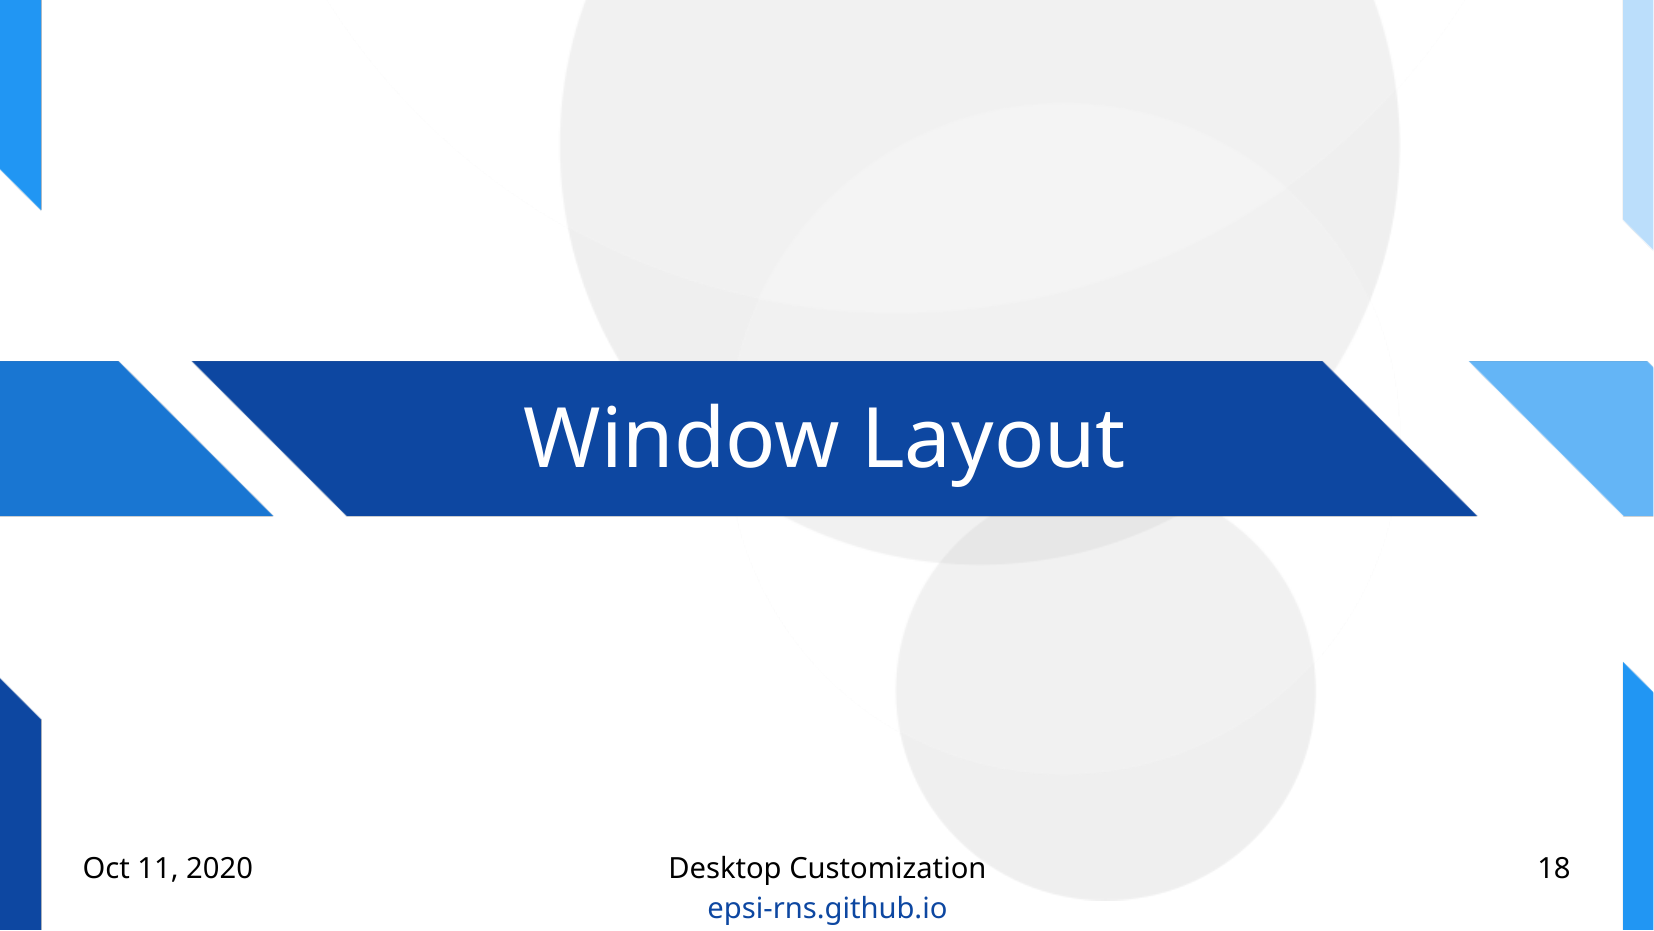

# Window Layout
Oct 11, 2020
Desktop Customization
18